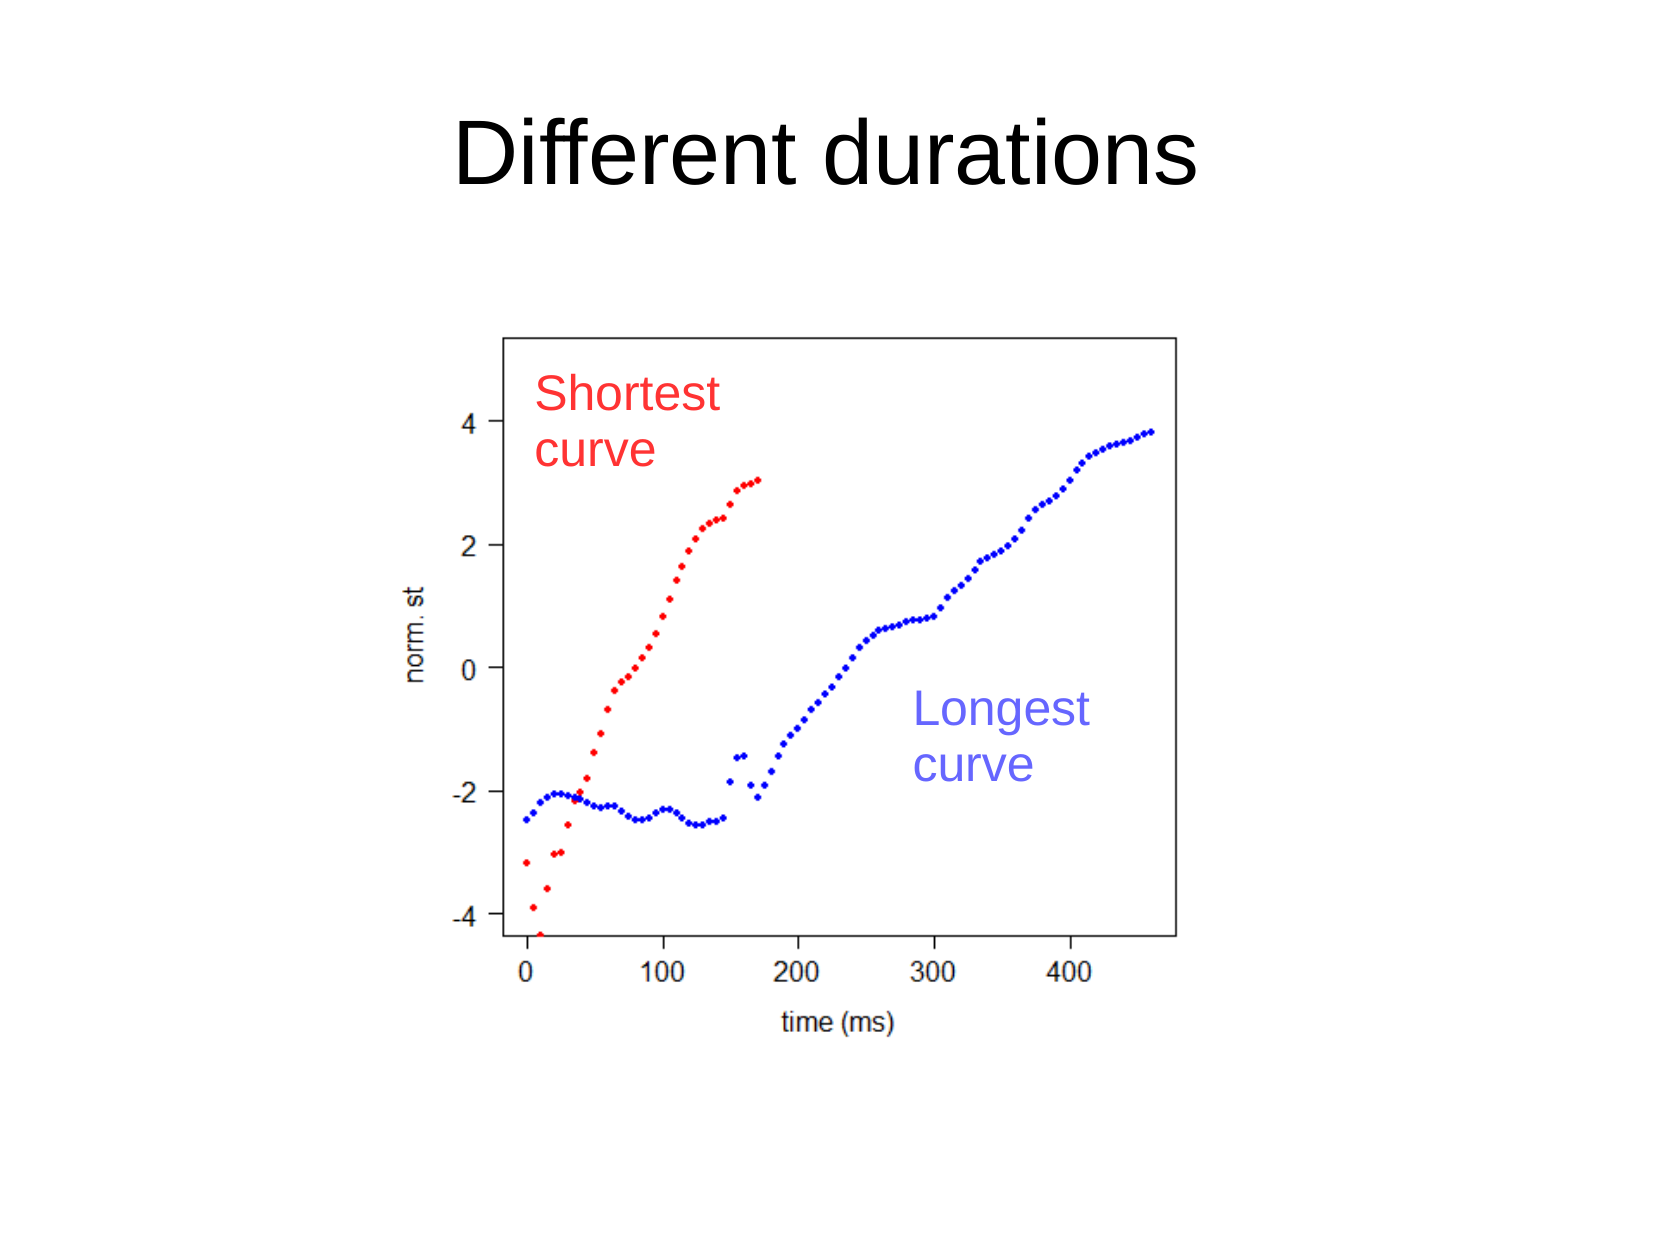

# Different durations
Shortest curve
Longest curve